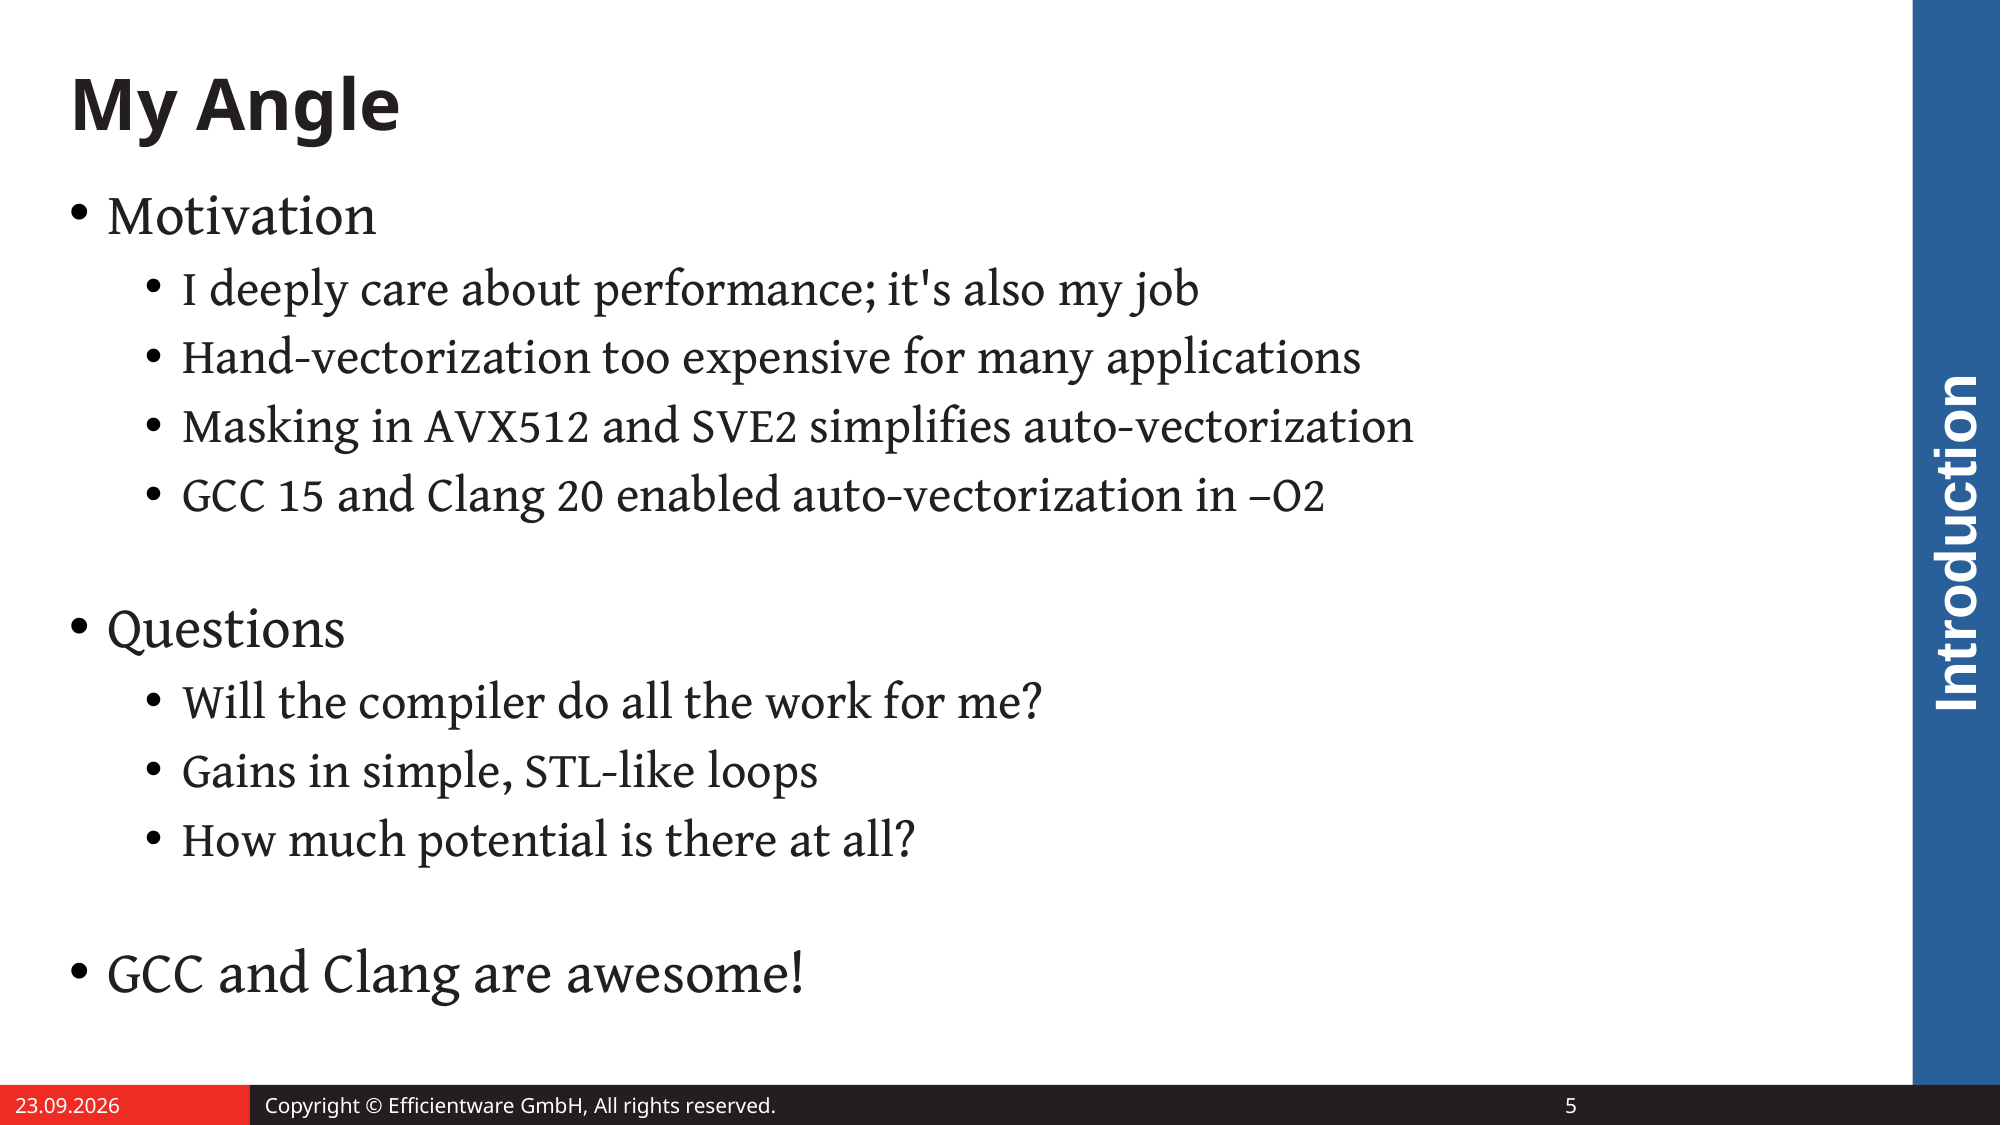

# My Angle
Motivation
I deeply care about performance; it's also my job
Hand-vectorization too expensive for many applications
Masking in AVX512 and SVE2 simplifies auto-vectorization
GCC 15 and Clang 20 enabled auto-vectorization in –O2
Questions
Will the compiler do all the work for me?
Gains in simple, STL-like loops
How much potential is there at all?
GCC and Clang are awesome!
Introduction
Copyright © Efficientware GmbH, All rights reserved.